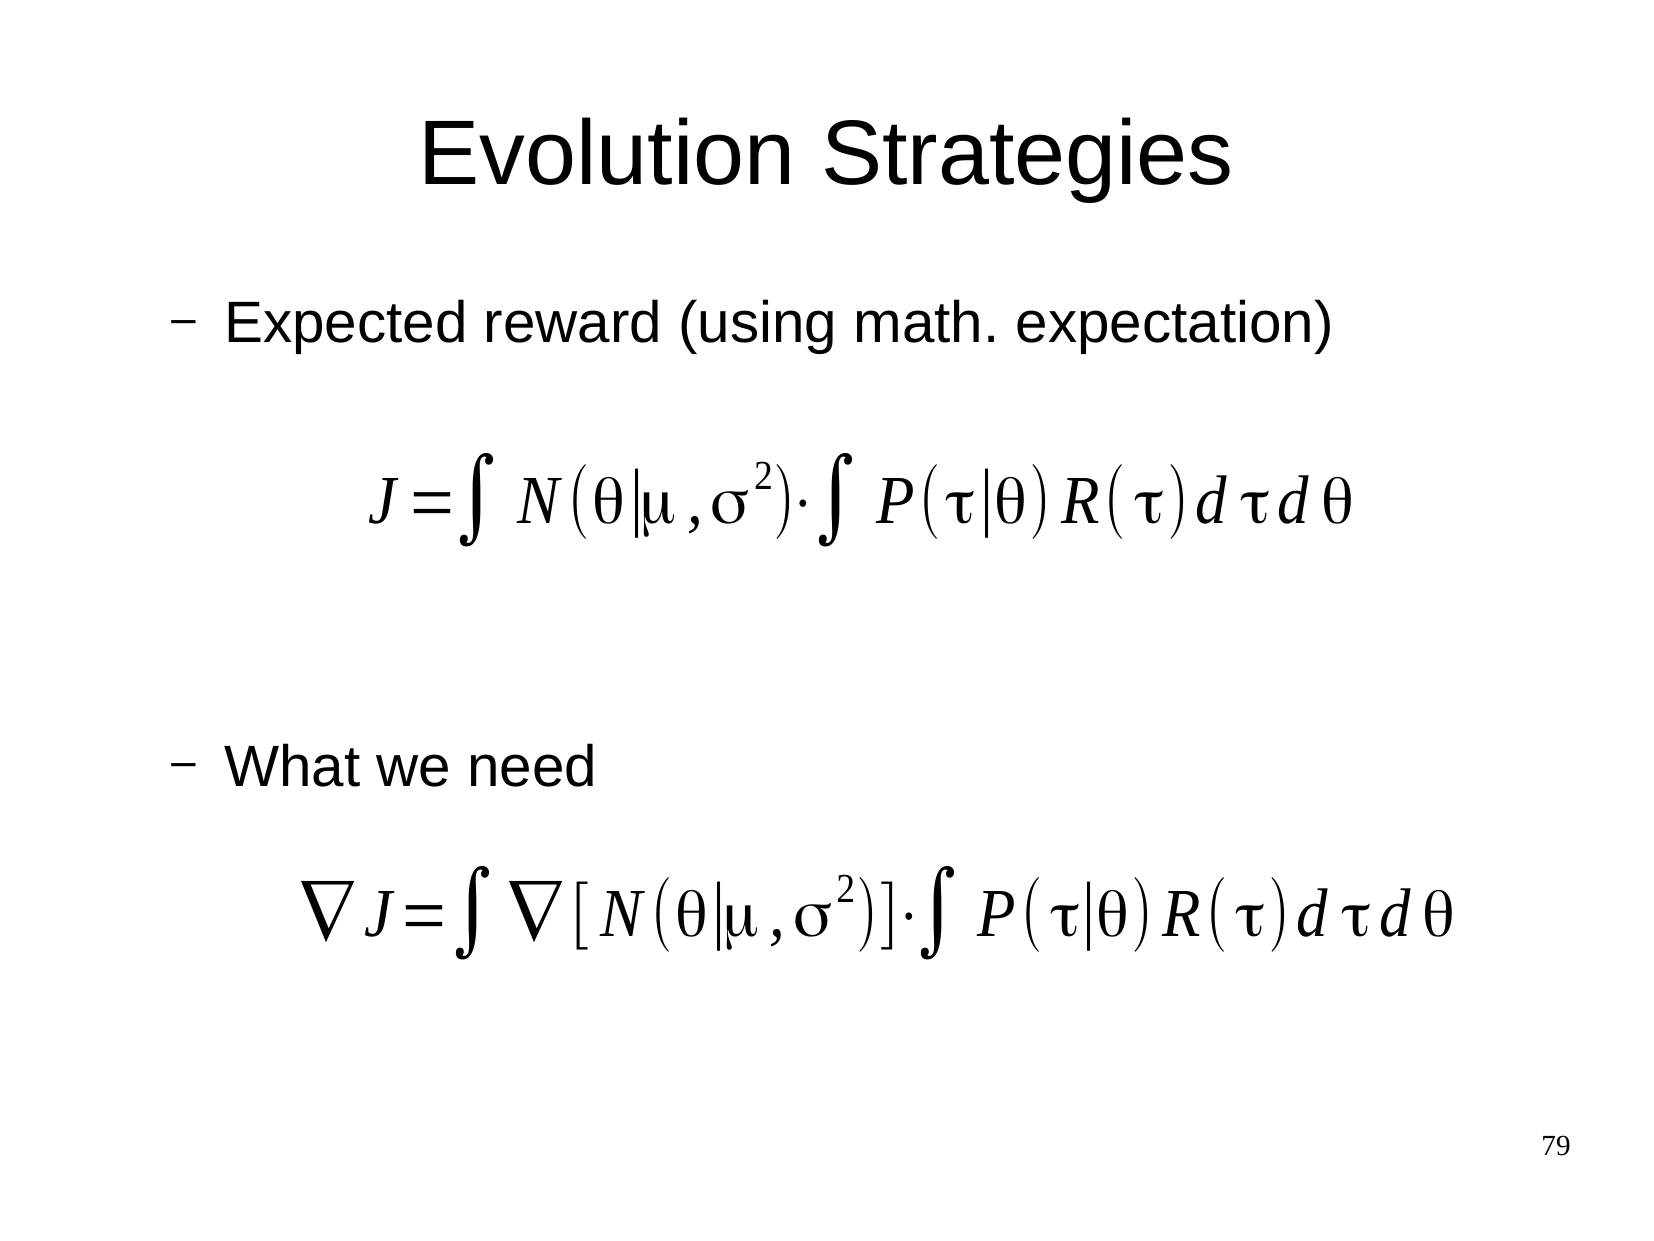

# Evolution Strategies
Expected reward (using math. expectation)
What we need
79